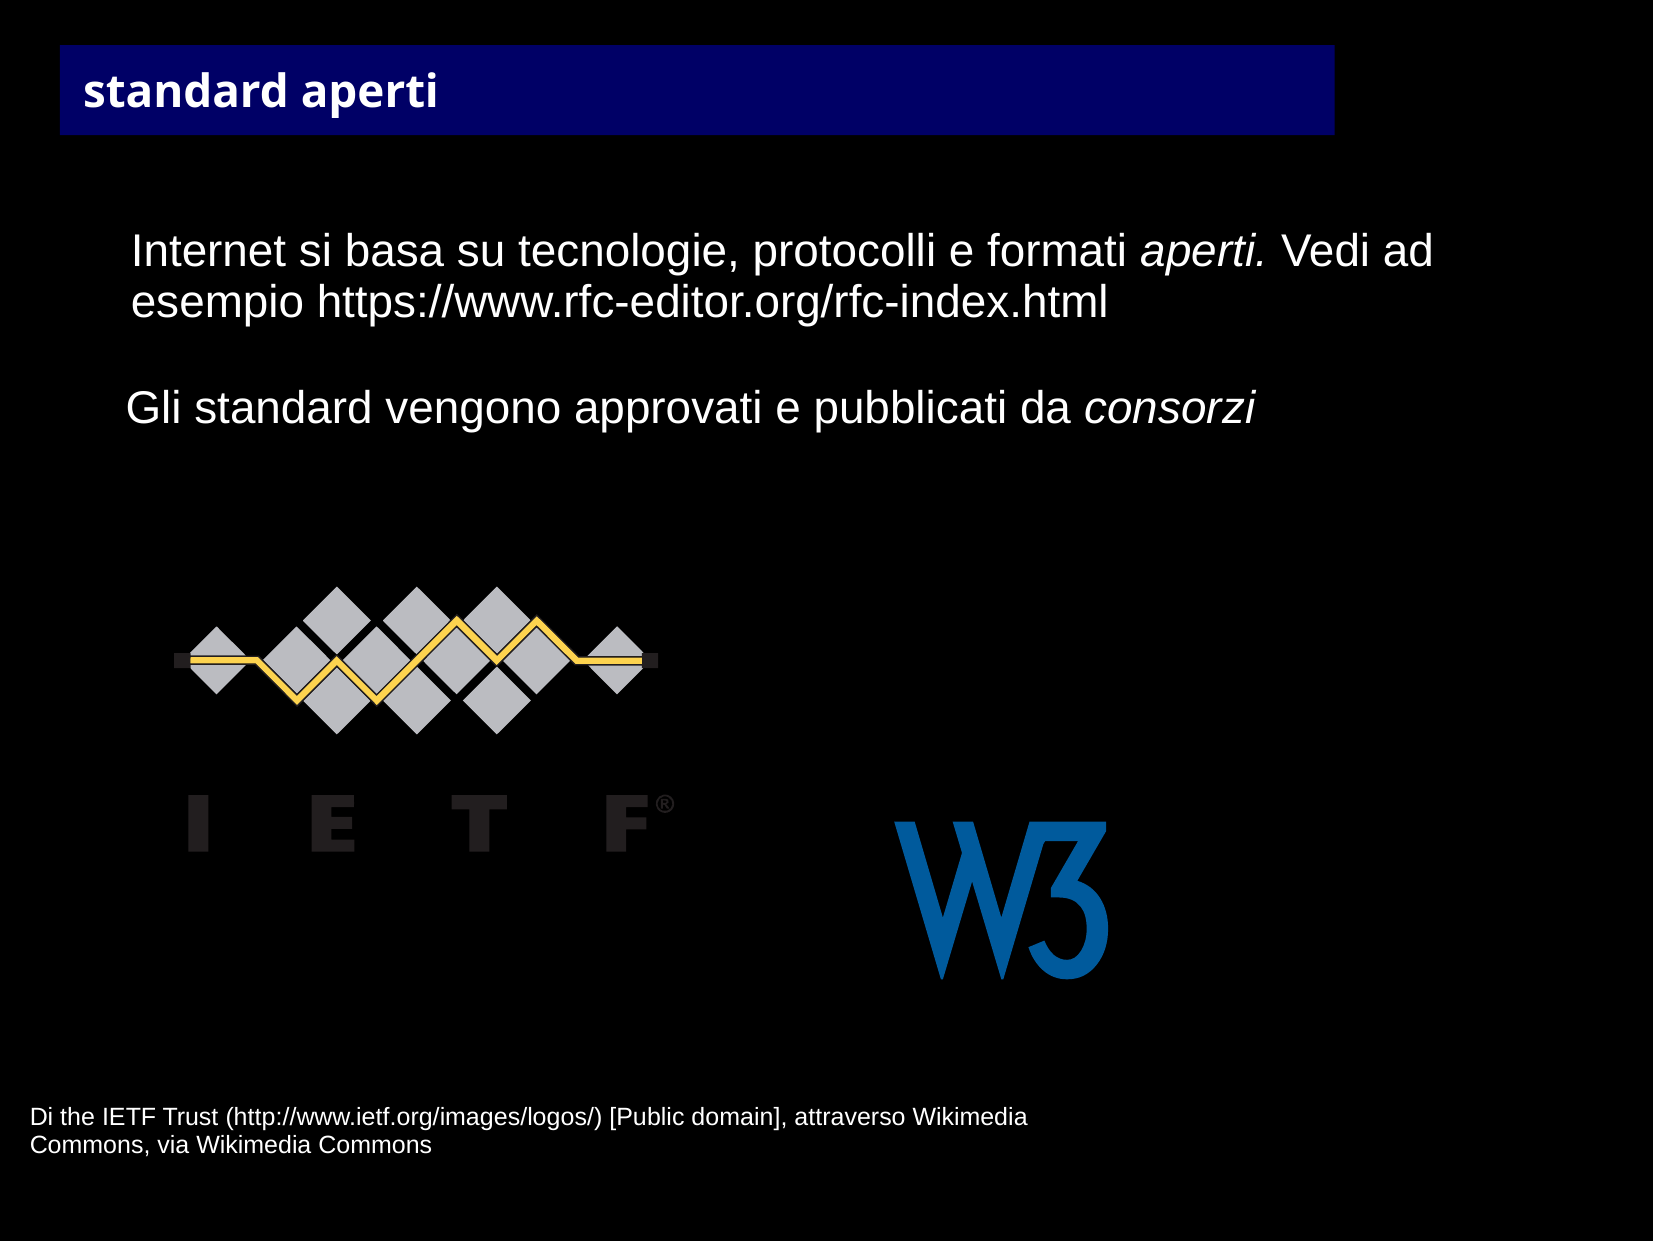

# standard aperti
Internet si basa su tecnologie, protocolli e formati aperti. Vedi ad esempio https://www.rfc-editor.org/rfc-index.html
Gli standard vengono approvati e pubblicati da consorzi
Di the IETF Trust (http://www.ietf.org/images/logos/) [Public domain], attraverso Wikimedia Commons, via Wikimedia Commons